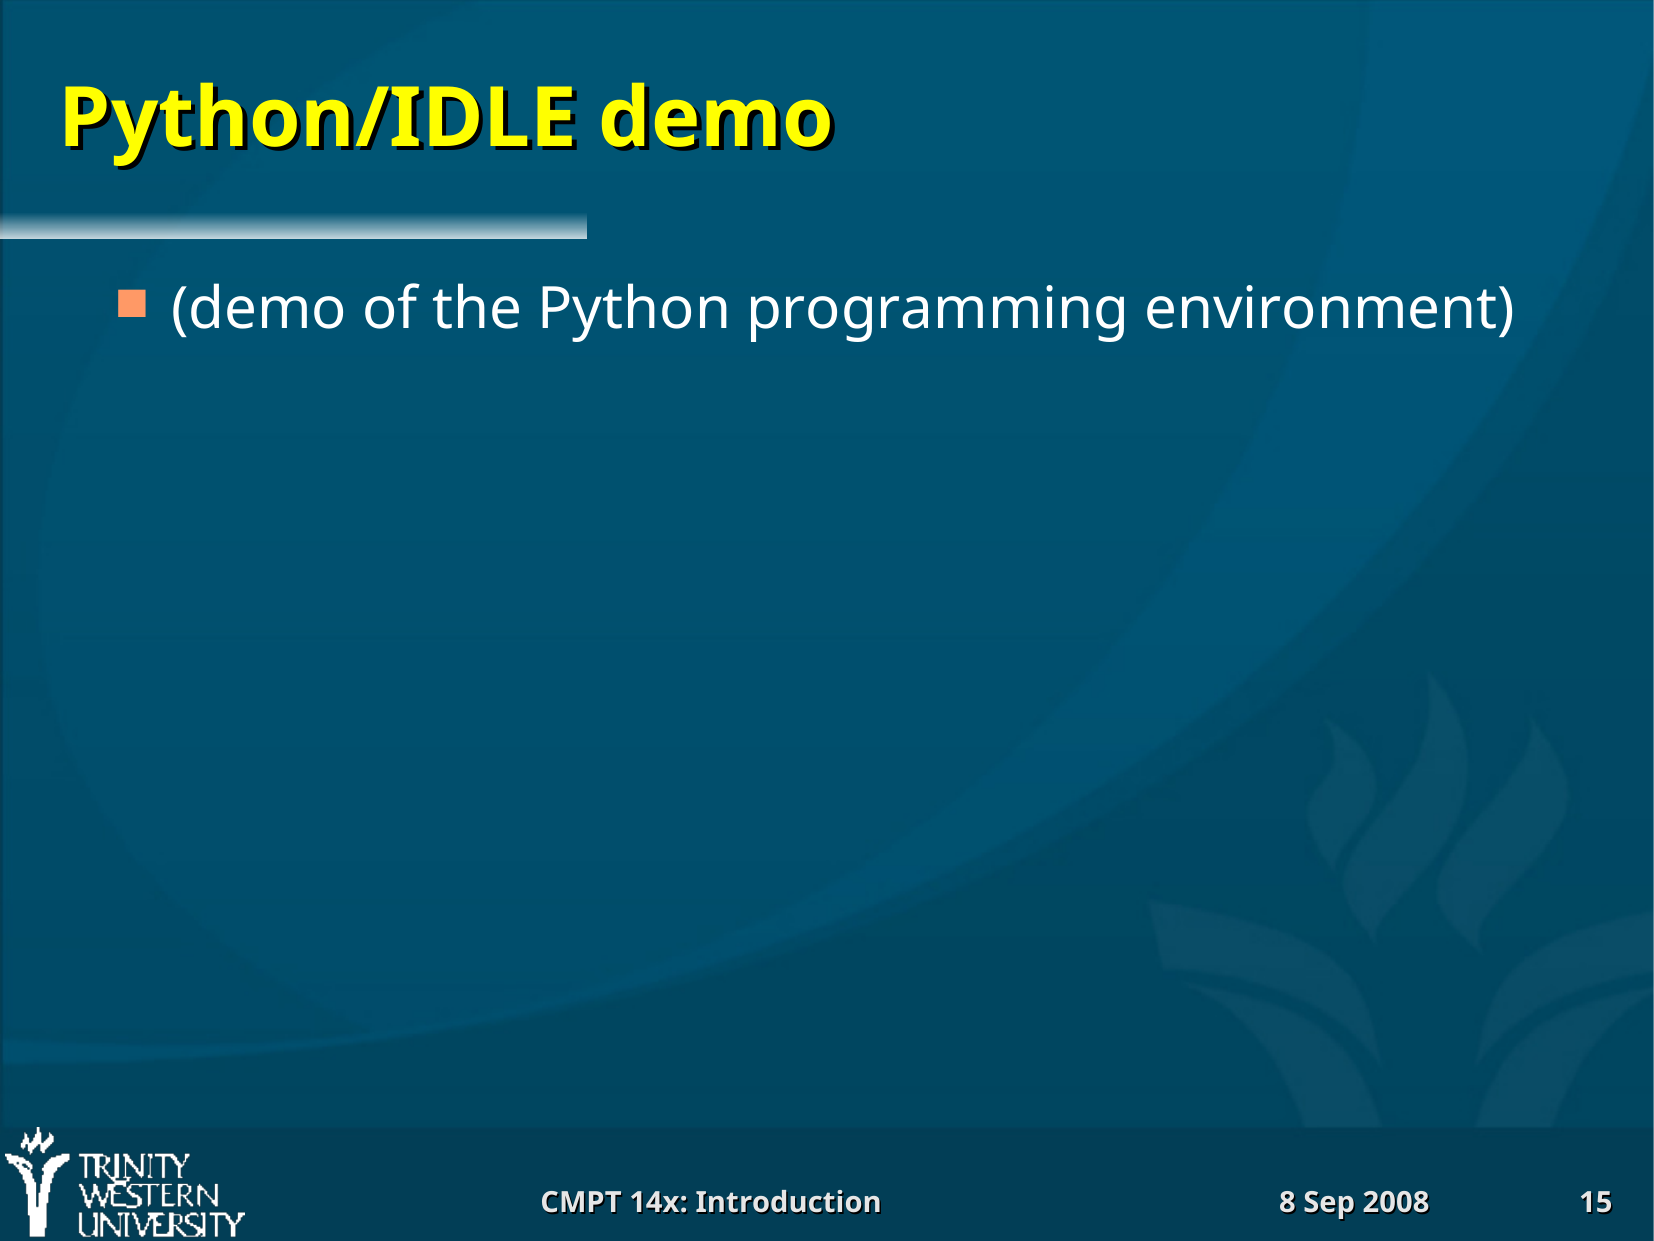

# Python/IDLE demo
(demo of the Python programming environment)
CMPT 14x: Introduction
8 Sep 2008
15